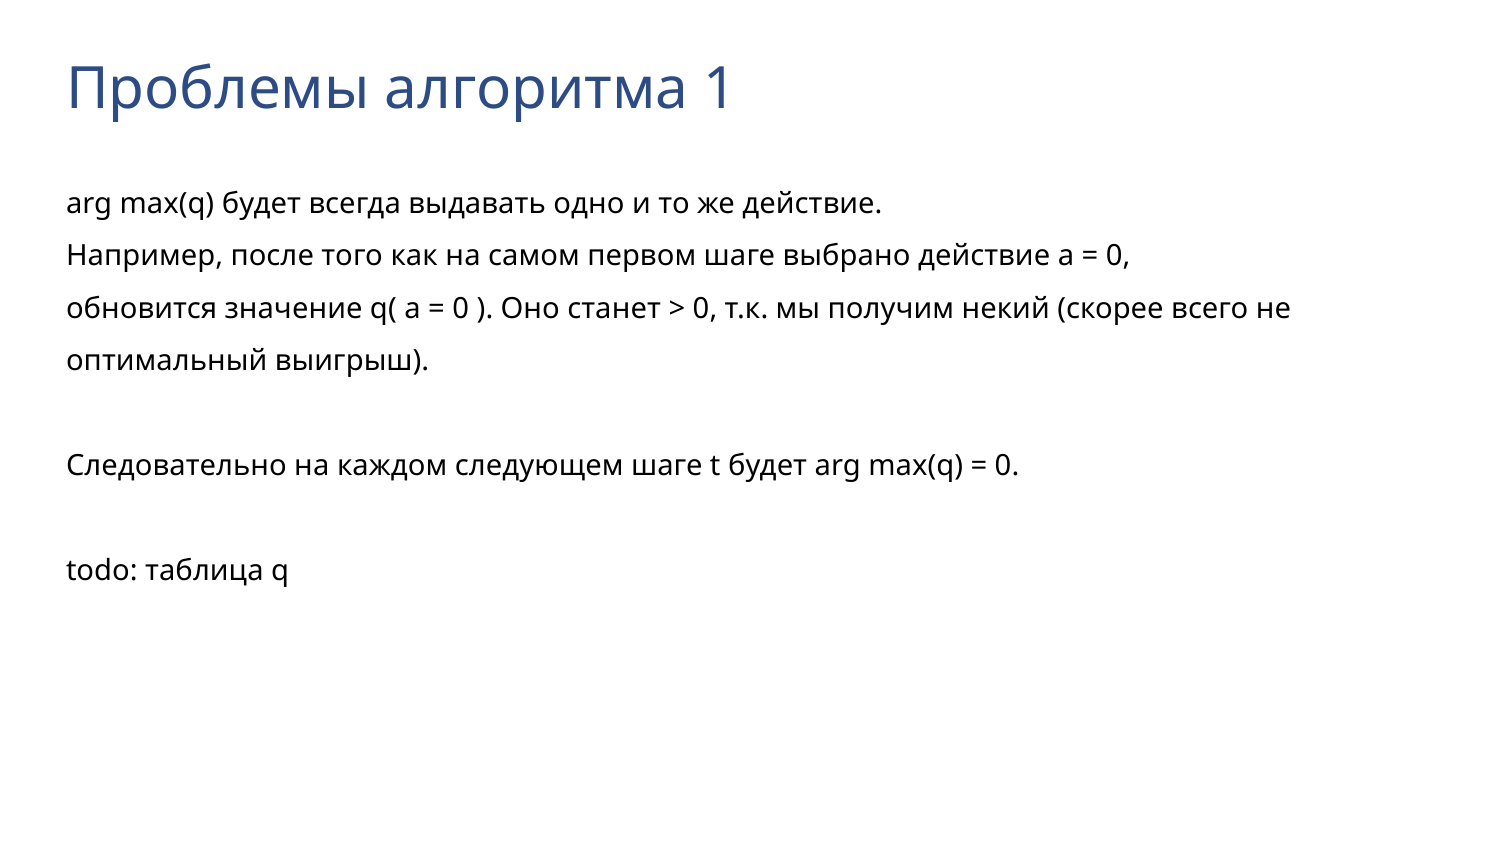

# Проблемы алгоритма 1
arg max(q) будет всегда выдавать одно и то же действие.
Например, после того как на самом первом шаге выбрано действие a = 0,
обновится значение q( a = 0 ). Оно станет > 0, т.к. мы получим некий (скорее всего не оптимальный выигрыш).
Следовательно на каждом следующем шаге t будет arg max(q) = 0.
todo: таблица q